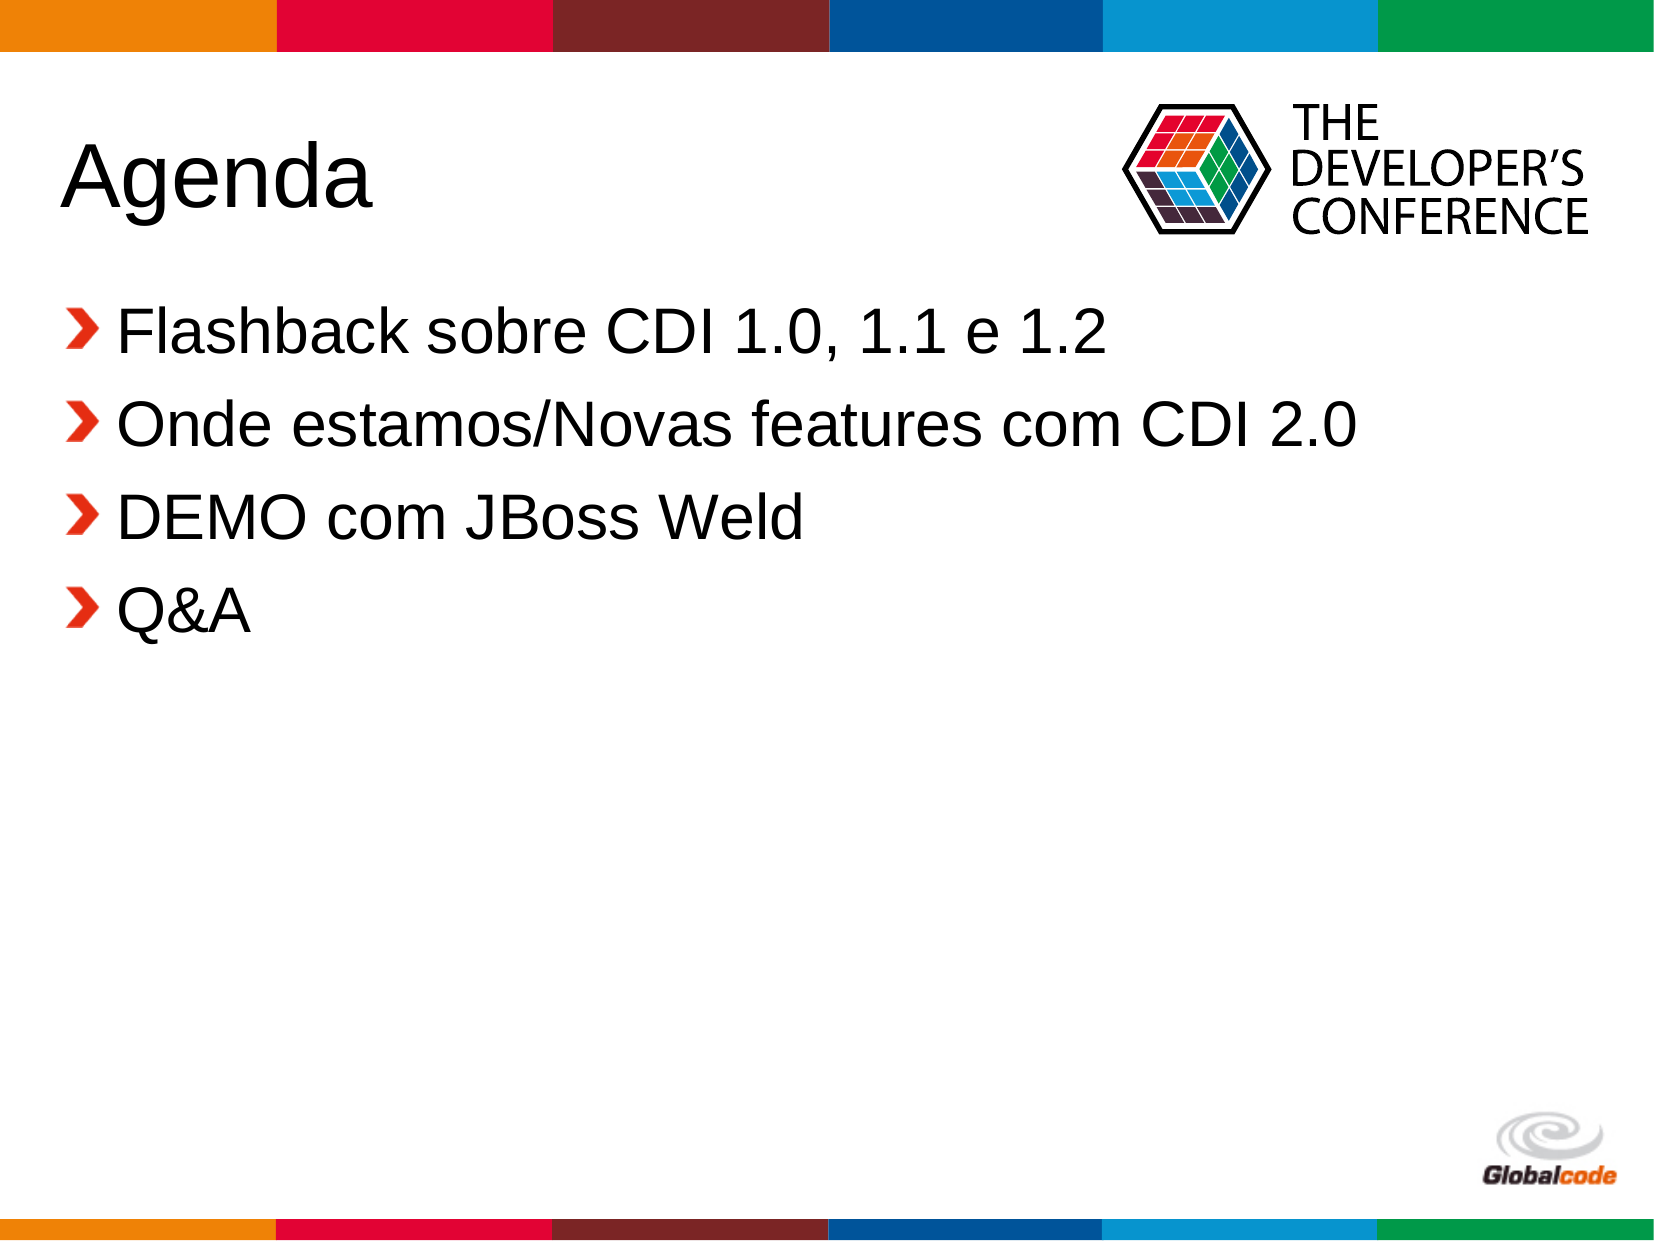

# Agenda
Flashback sobre CDI 1.0, 1.1 e 1.2
Onde estamos/Novas features com CDI 2.0
DEMO com JBoss Weld
Q&A